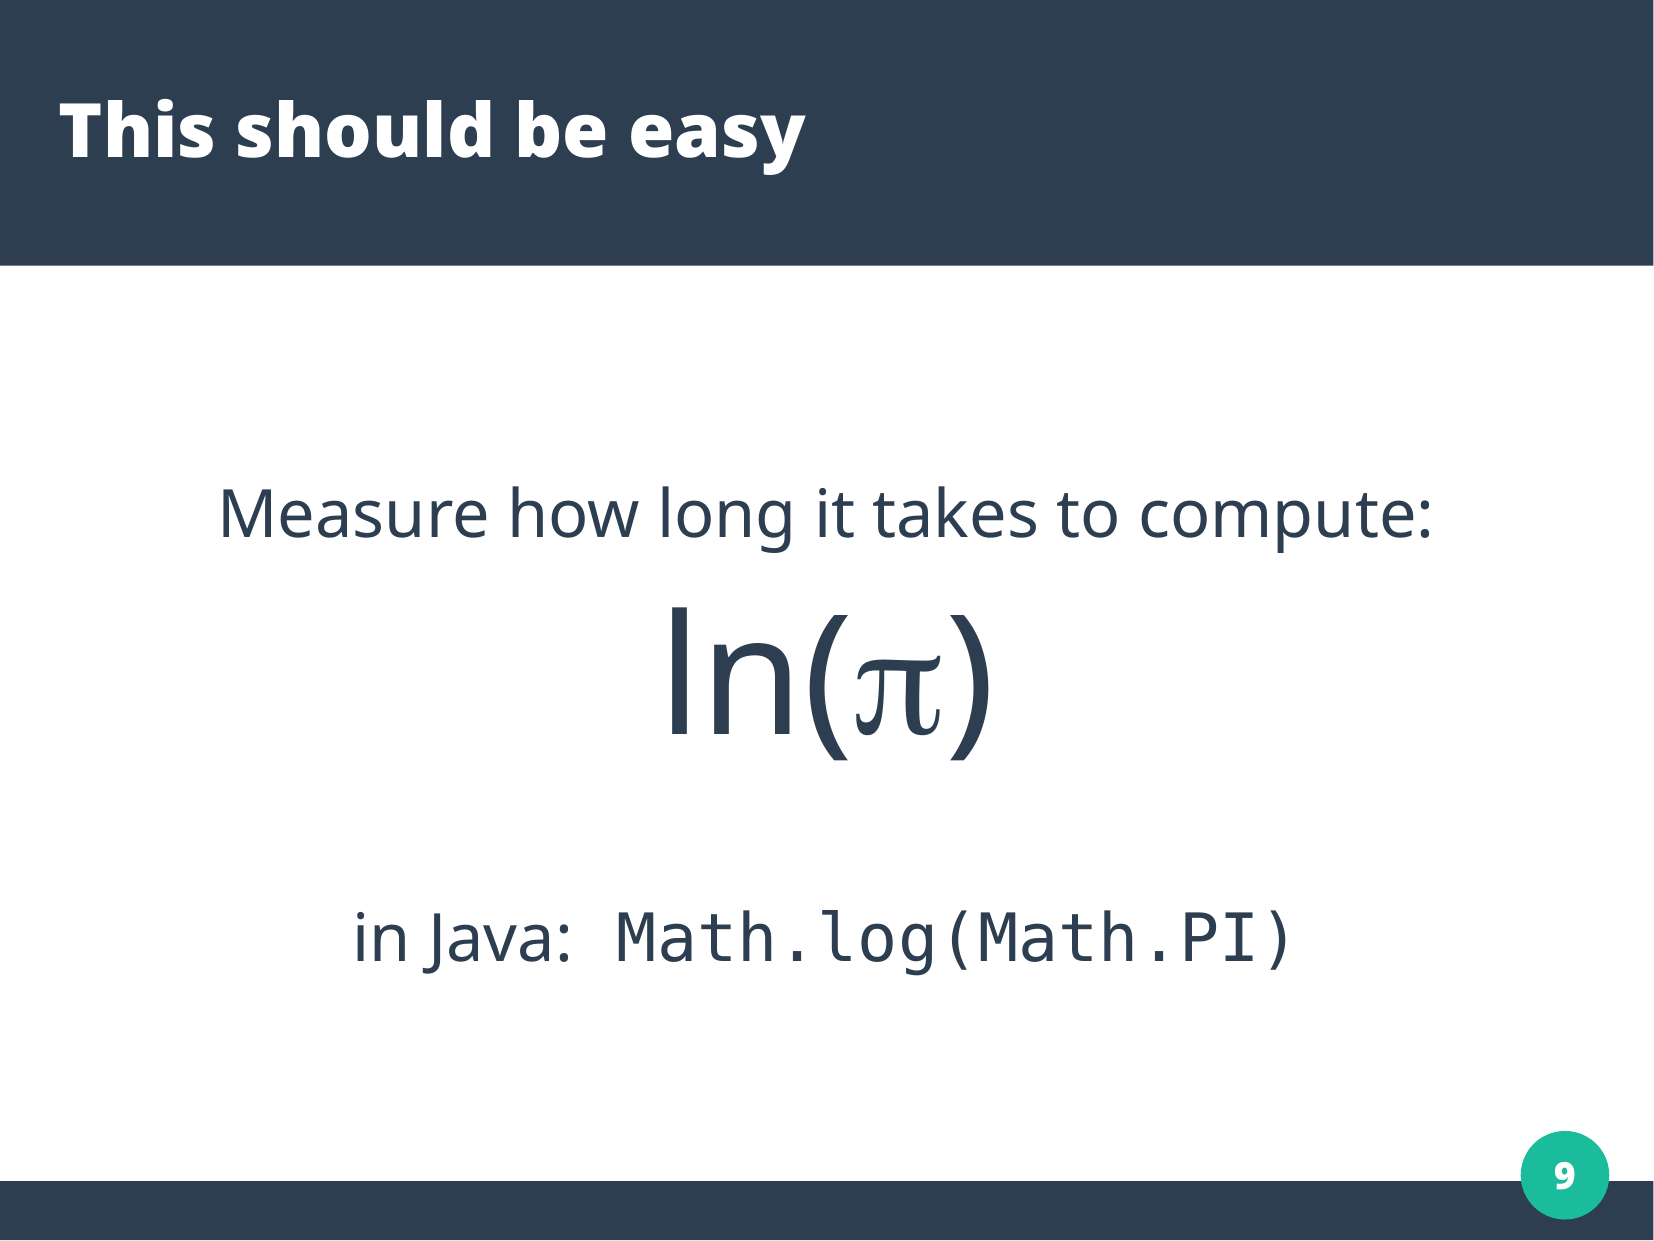

# This should be easy
Measure how long it takes to compute:
ln(p)
in Java: Math.log(Math.PI)
9